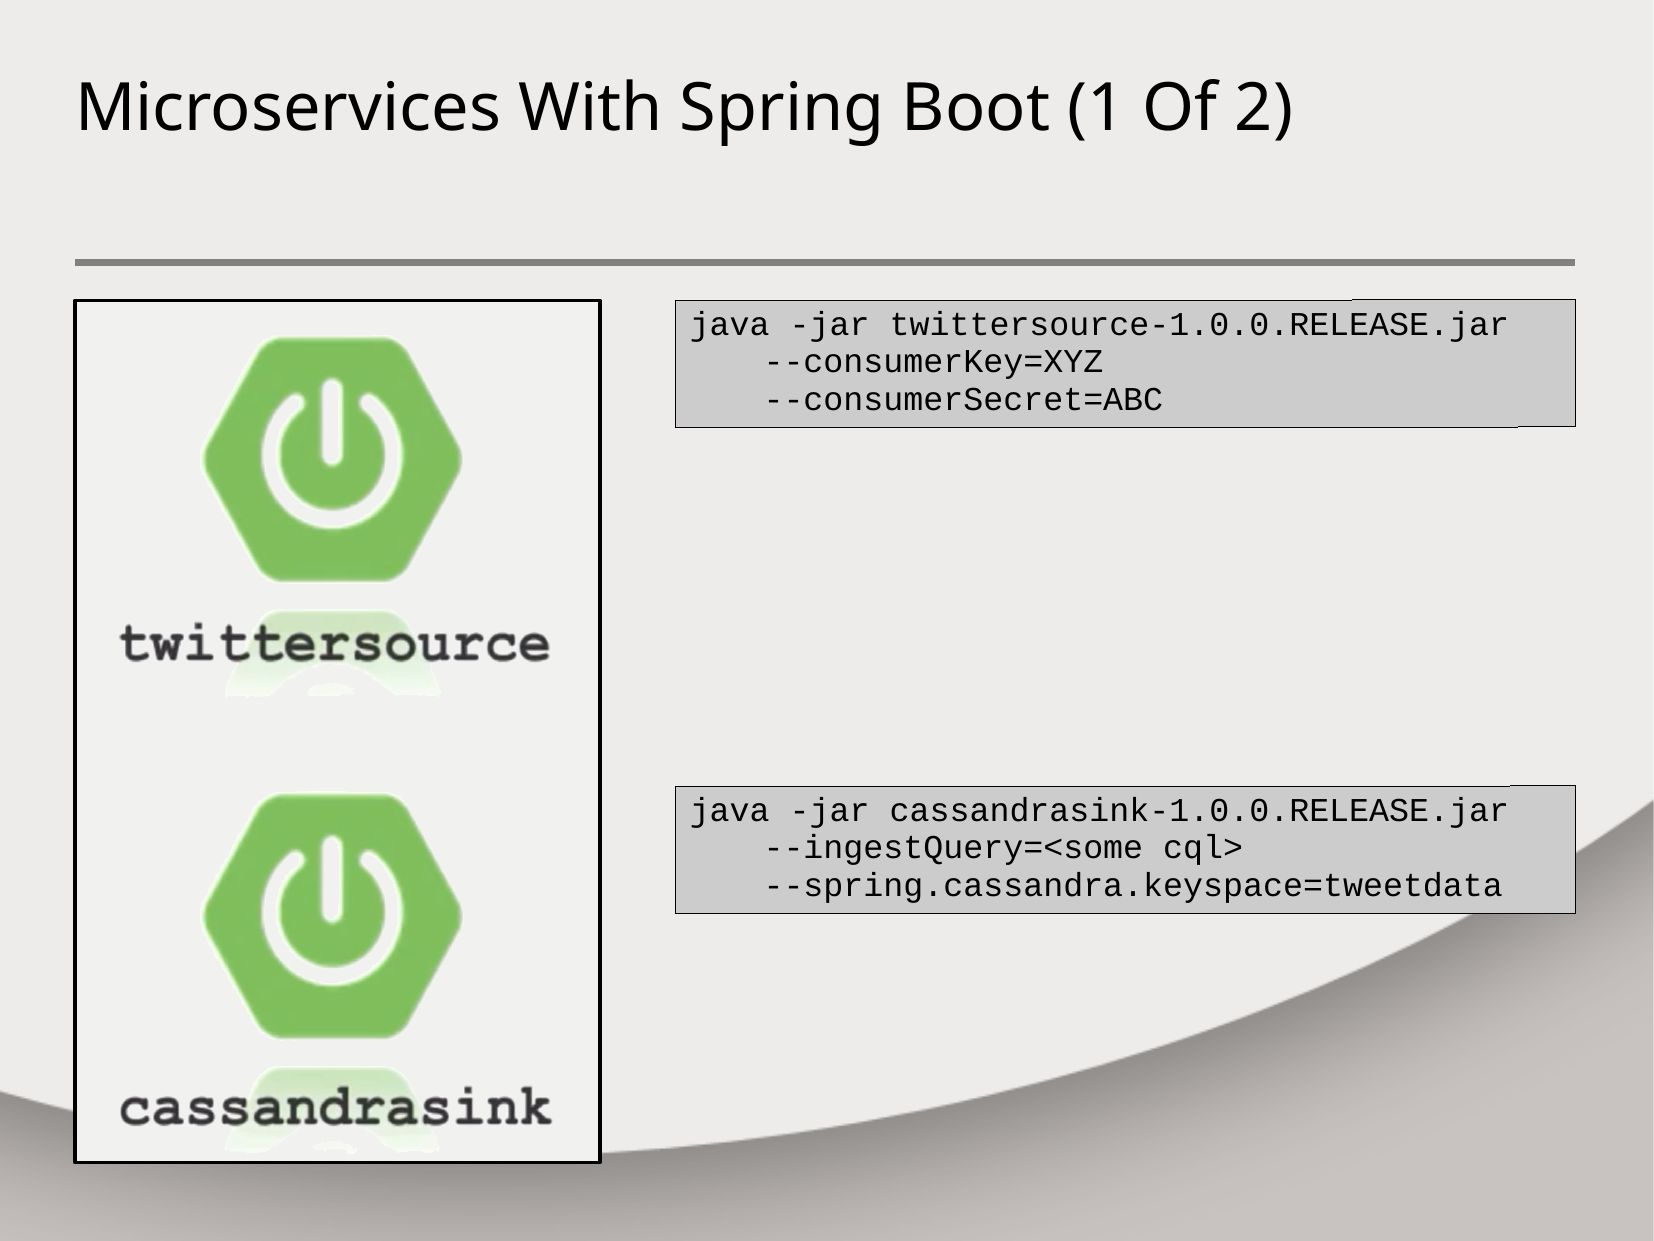

# Microservices With Spring Boot (1 Of 2)
java -jar twittersource-1.0.0.RELEASE.jar
	--consumerKey=XYZ
	--consumerSecret=ABC
java -jar cassandrasink-1.0.0.RELEASE.jar
	--ingestQuery=<some cql>
	--spring.cassandra.keyspace=tweetdata